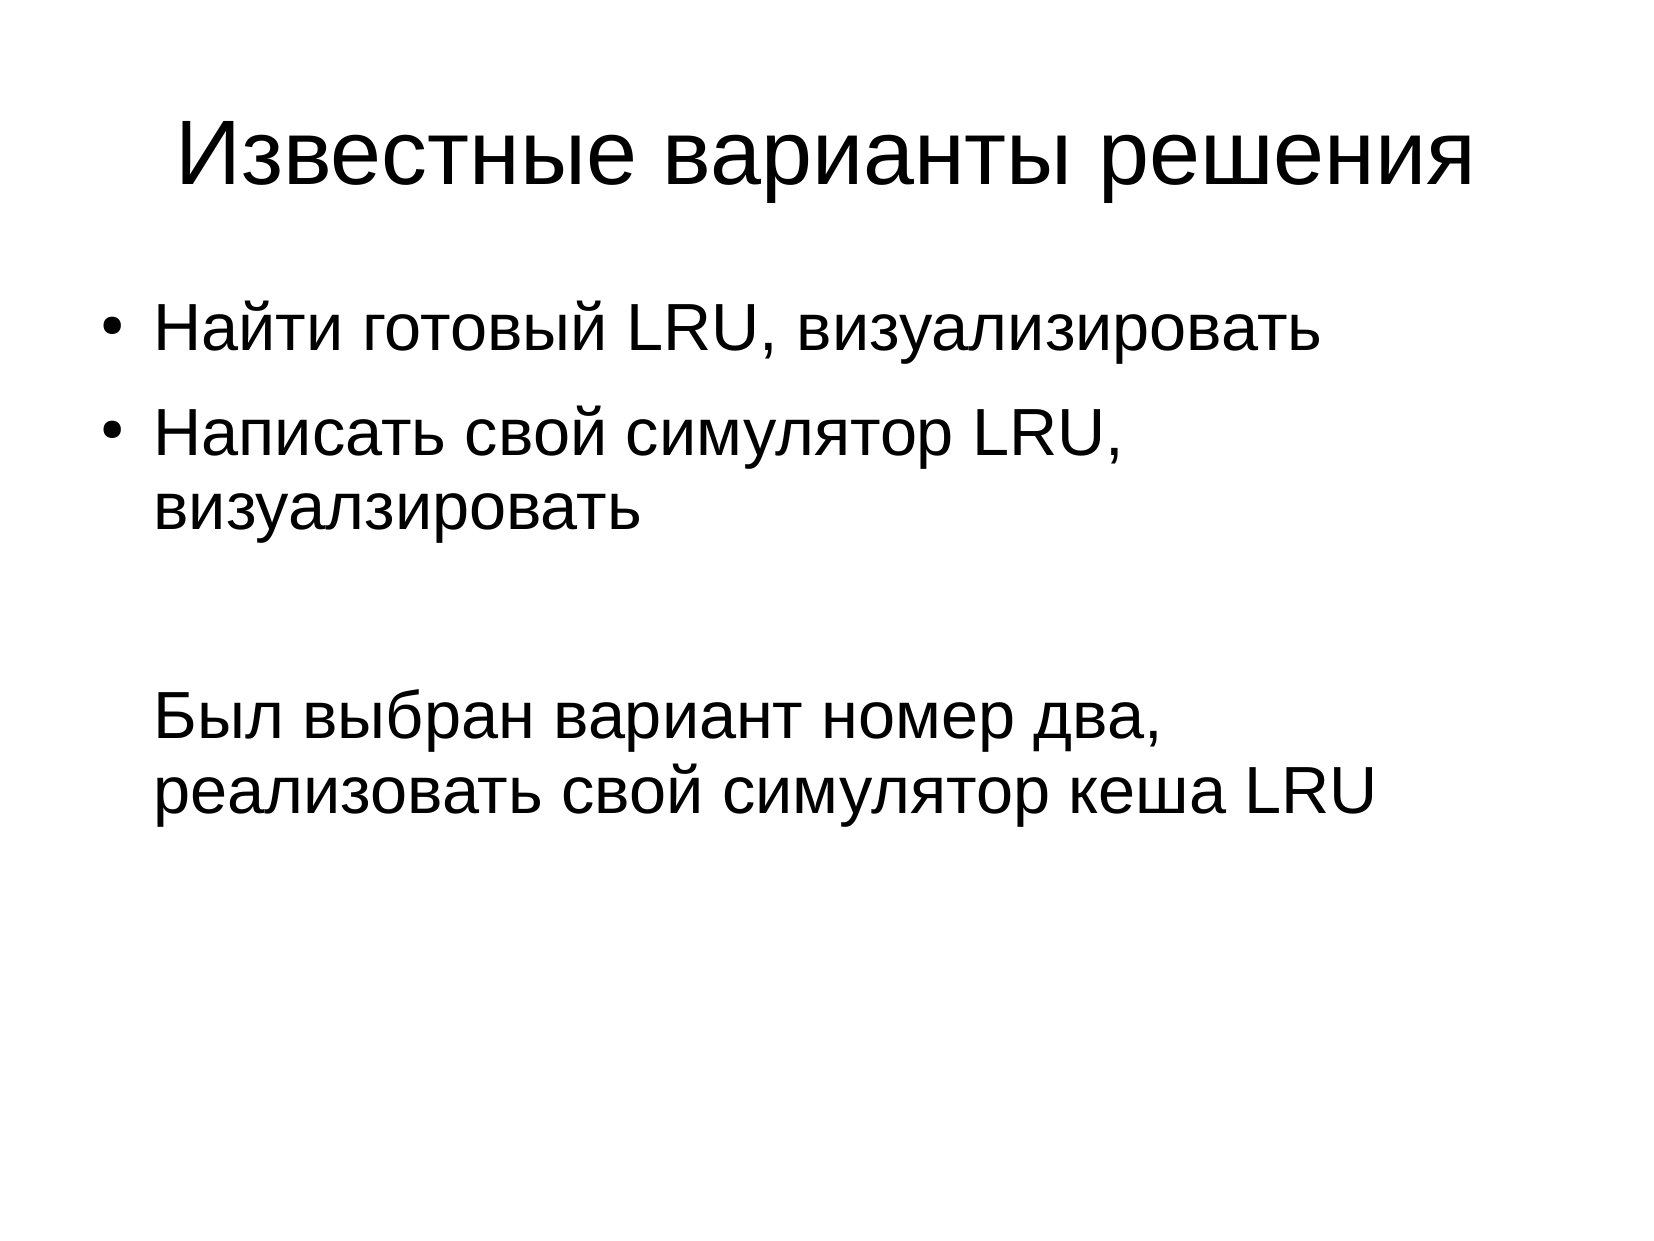

# Известные варианты решения
Найти готовый LRU, визуализировать
Написать свой симулятор LRU, визуалзировать
Был выбран вариант номер два, реализовать свой симулятор кеша LRU